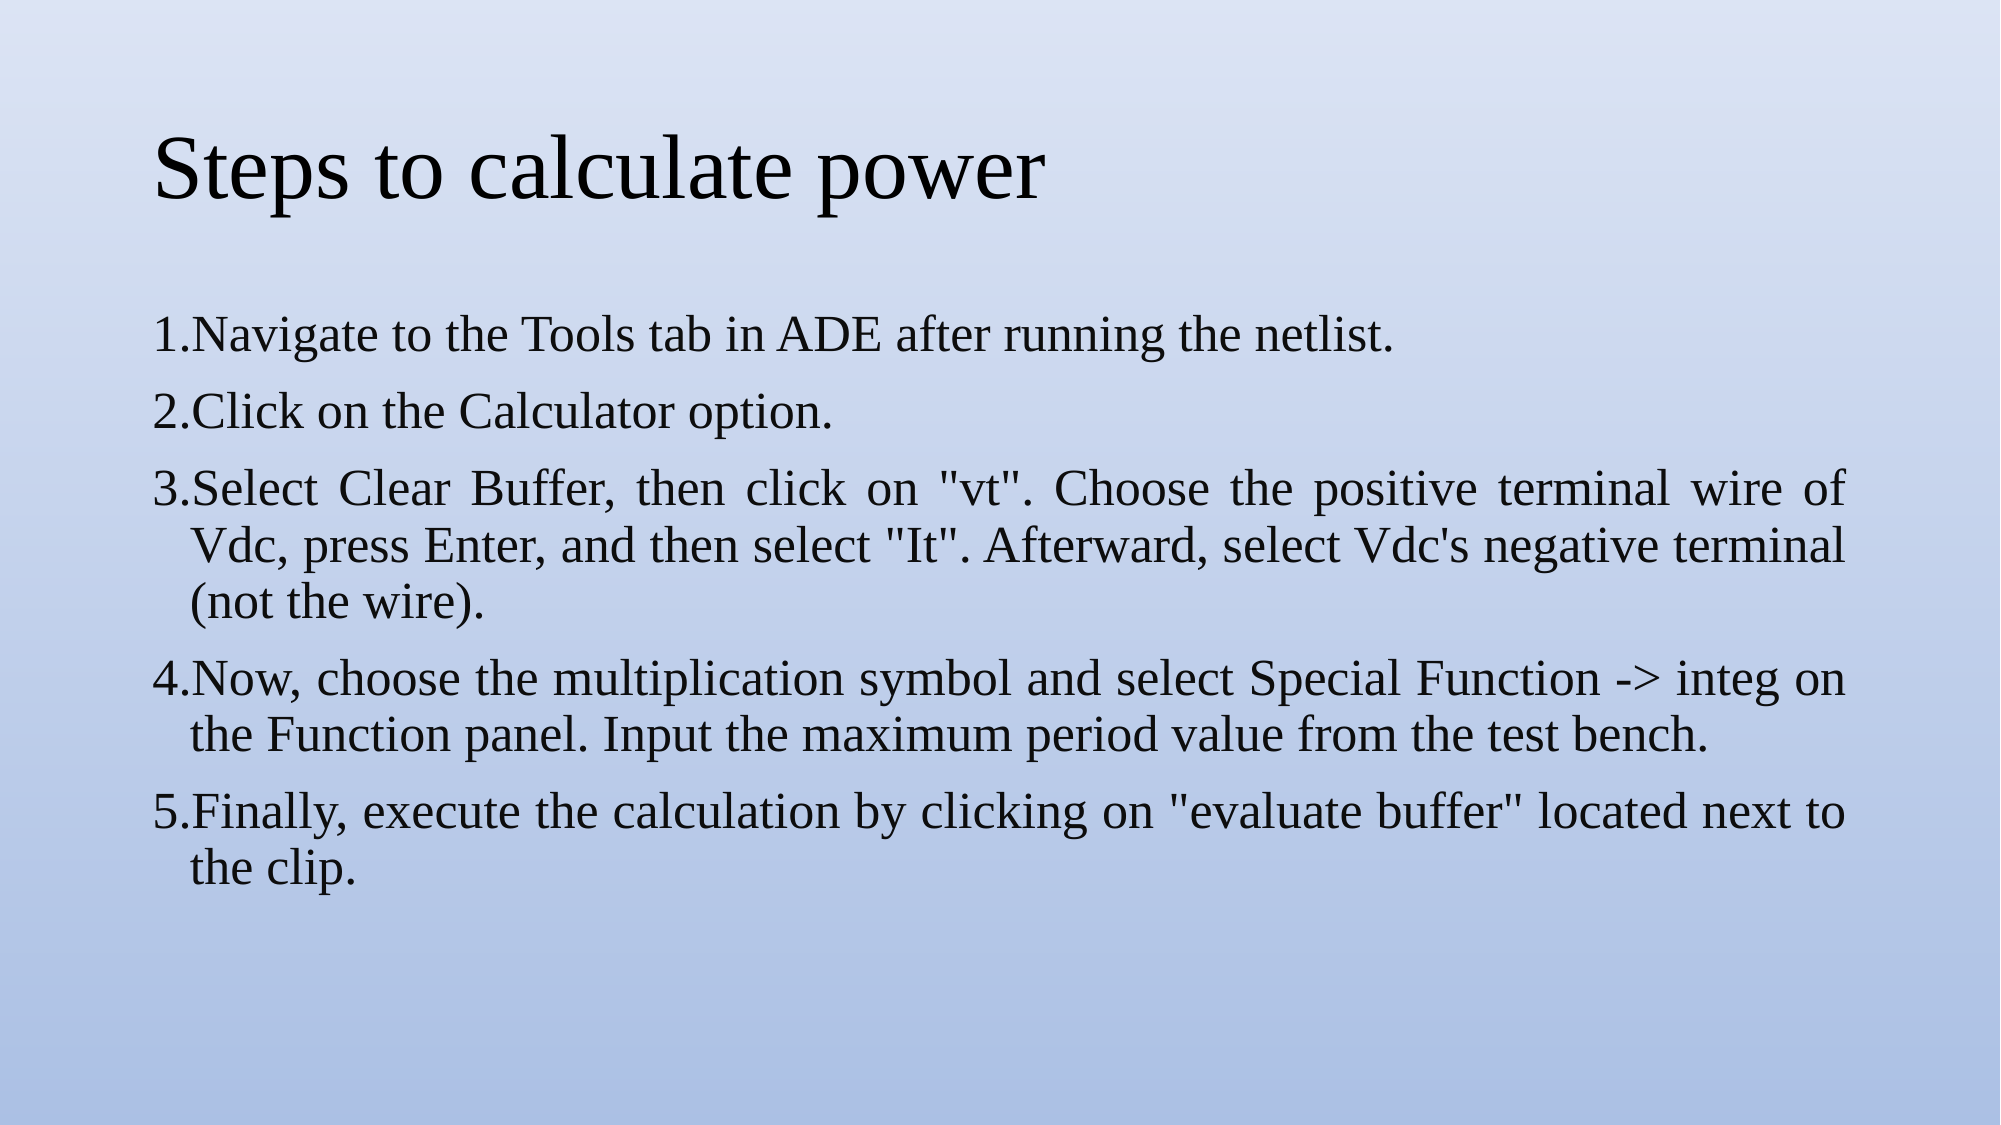

# Steps to calculate power
Navigate to the Tools tab in ADE after running the netlist.
Click on the Calculator option.
Select Clear Buffer, then click on "vt". Choose the positive terminal wire of Vdc, press Enter, and then select "It". Afterward, select Vdc's negative terminal (not the wire).
Now, choose the multiplication symbol and select Special Function -> integ on the Function panel. Input the maximum period value from the test bench.
Finally, execute the calculation by clicking on "evaluate buffer" located next to the clip.